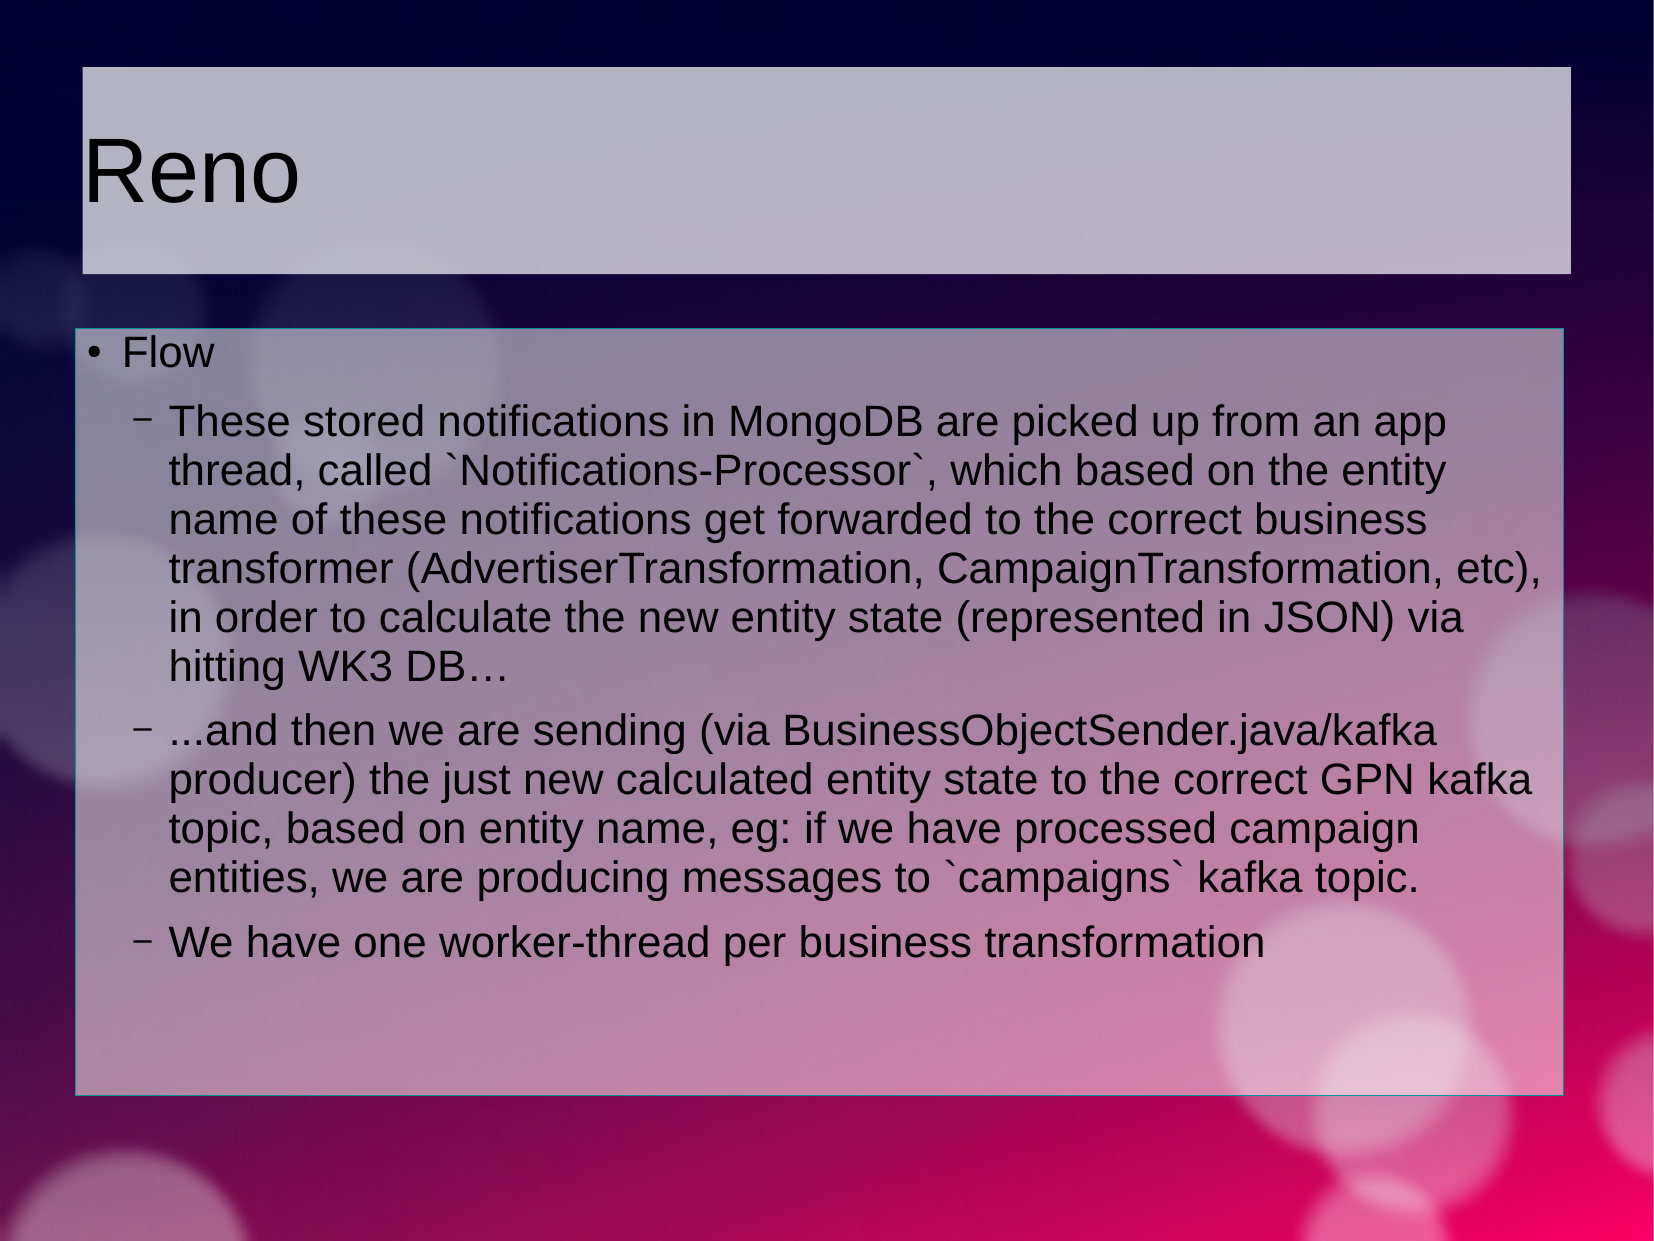

# Reno
Flow
These stored notifications in MongoDB are picked up from an app thread, called `Notifications-Processor`, which based on the entity name of these notifications get forwarded to the correct business transformer (AdvertiserTransformation, CampaignTransformation, etc), in order to calculate the new entity state (represented in JSON) via hitting WK3 DB…
...and then we are sending (via BusinessObjectSender.java/kafka producer) the just new calculated entity state to the correct GPN kafka topic, based on entity name, eg: if we have processed campaign entities, we are producing messages to `campaigns` kafka topic.
We have one worker-thread per business transformation